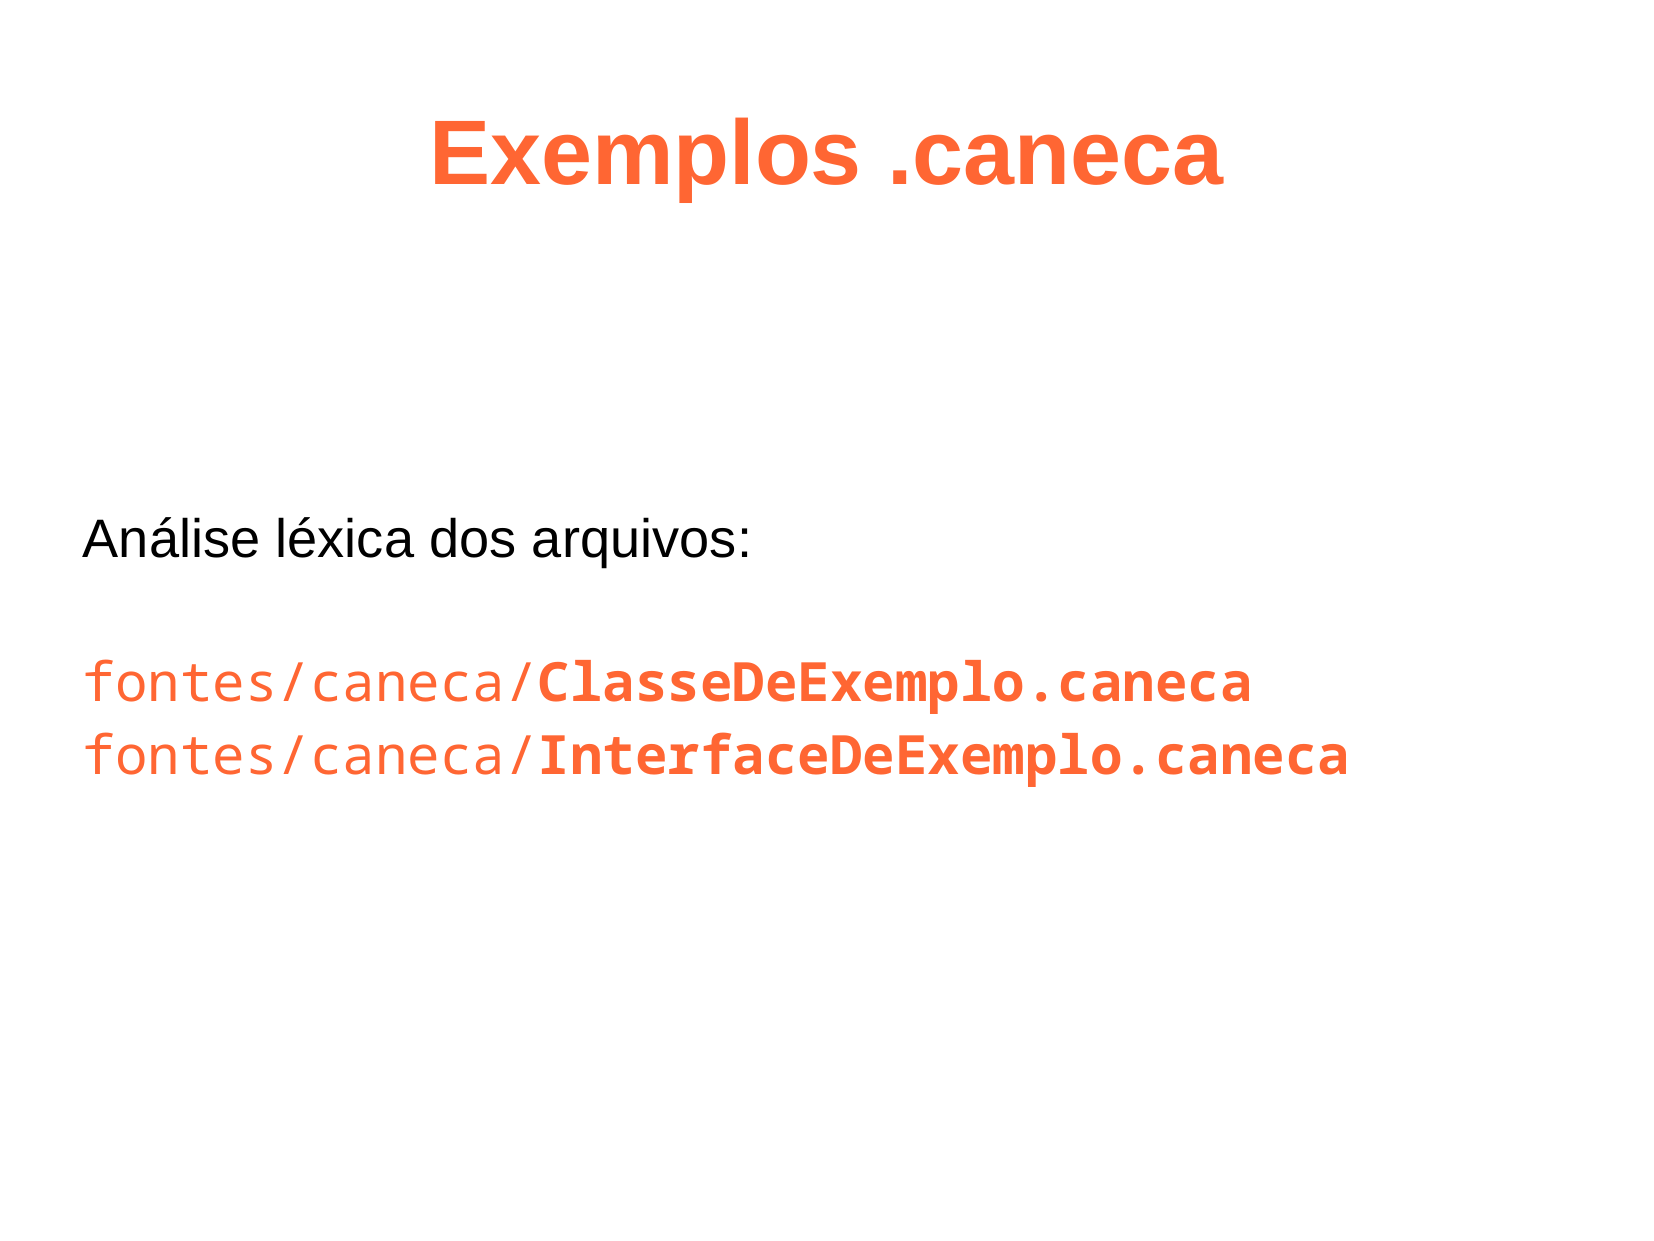

# Exemplos .caneca
Análise léxica dos arquivos:
fontes/caneca/ClasseDeExemplo.caneca
fontes/caneca/InterfaceDeExemplo.caneca